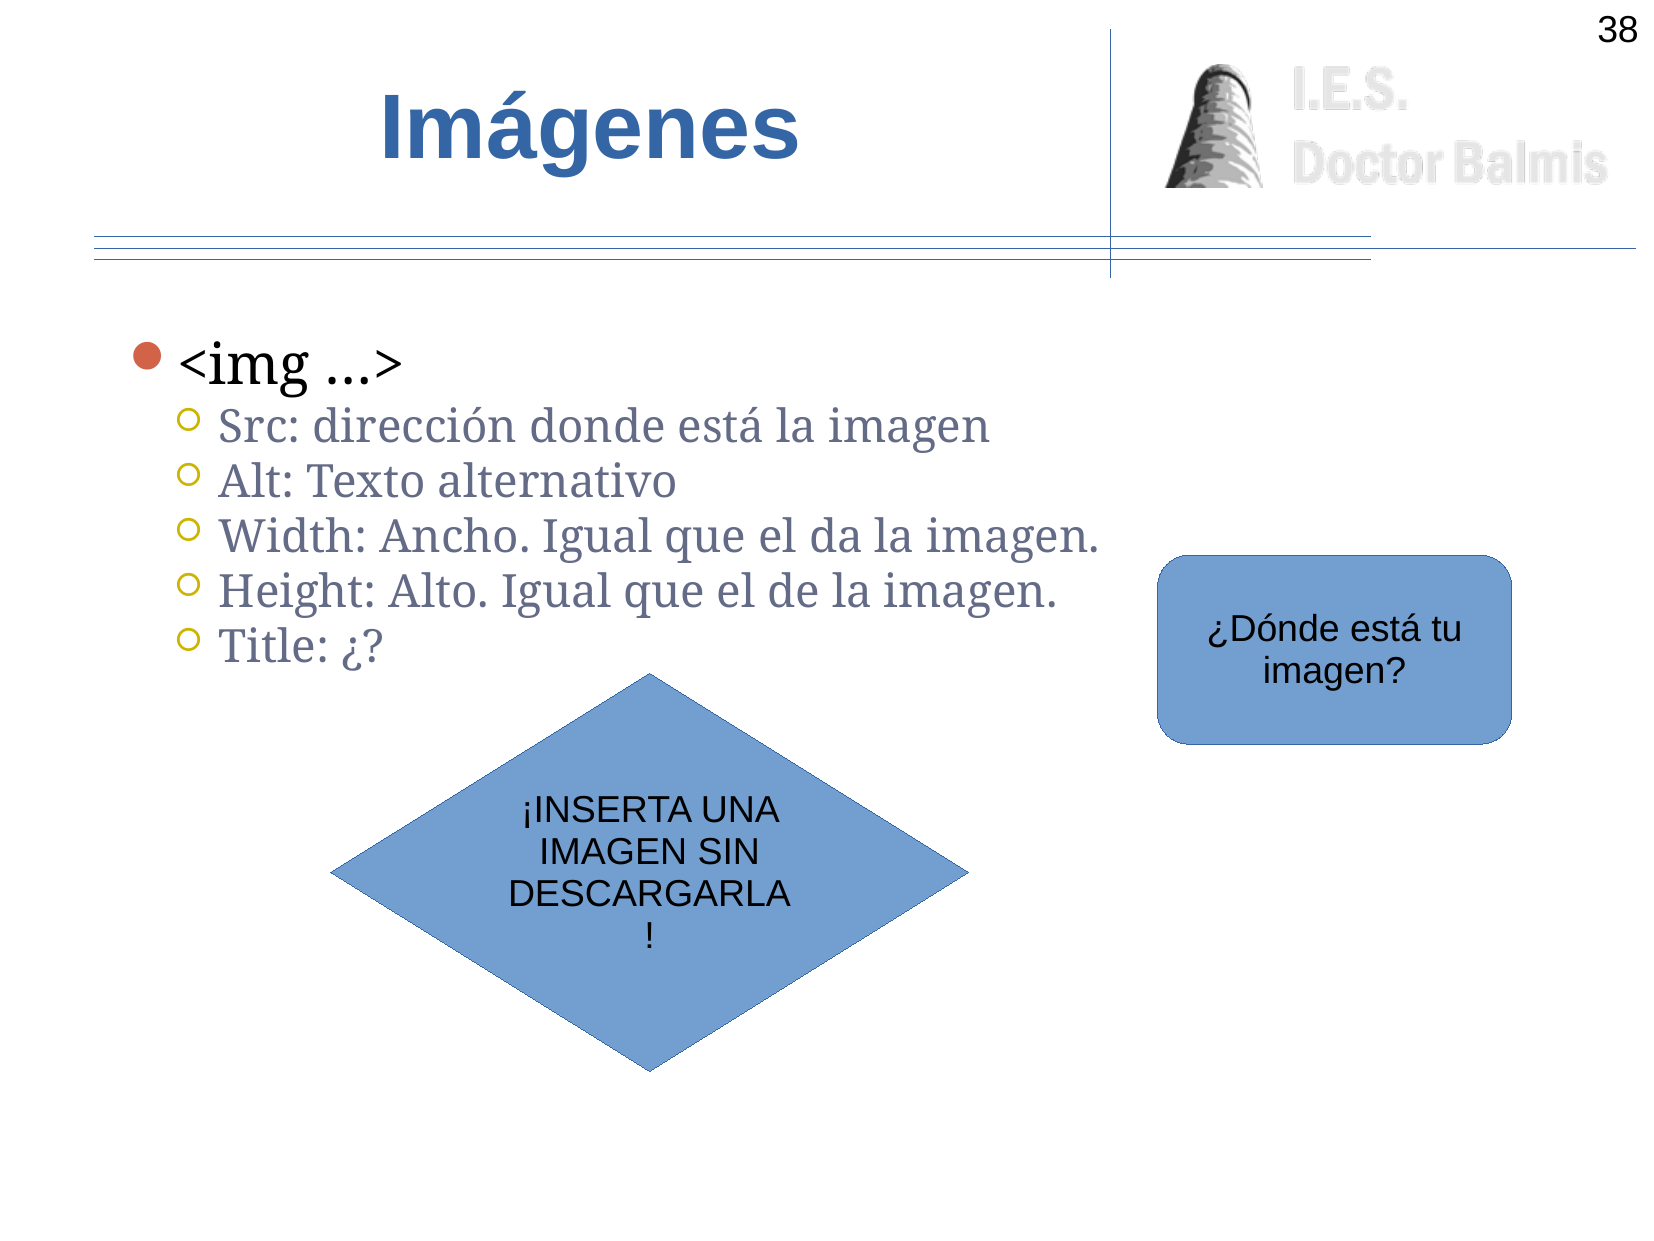

# Imágenes
<img …>
Src: dirección donde está la imagen
Alt: Texto alternativo
Width: Ancho. Igual que el da la imagen.
Height: Alto. Igual que el de la imagen.
Title: ¿?
¿Dónde está tu imagen?
¡INSERTA UNA IMAGEN SIN DESCARGARLA!